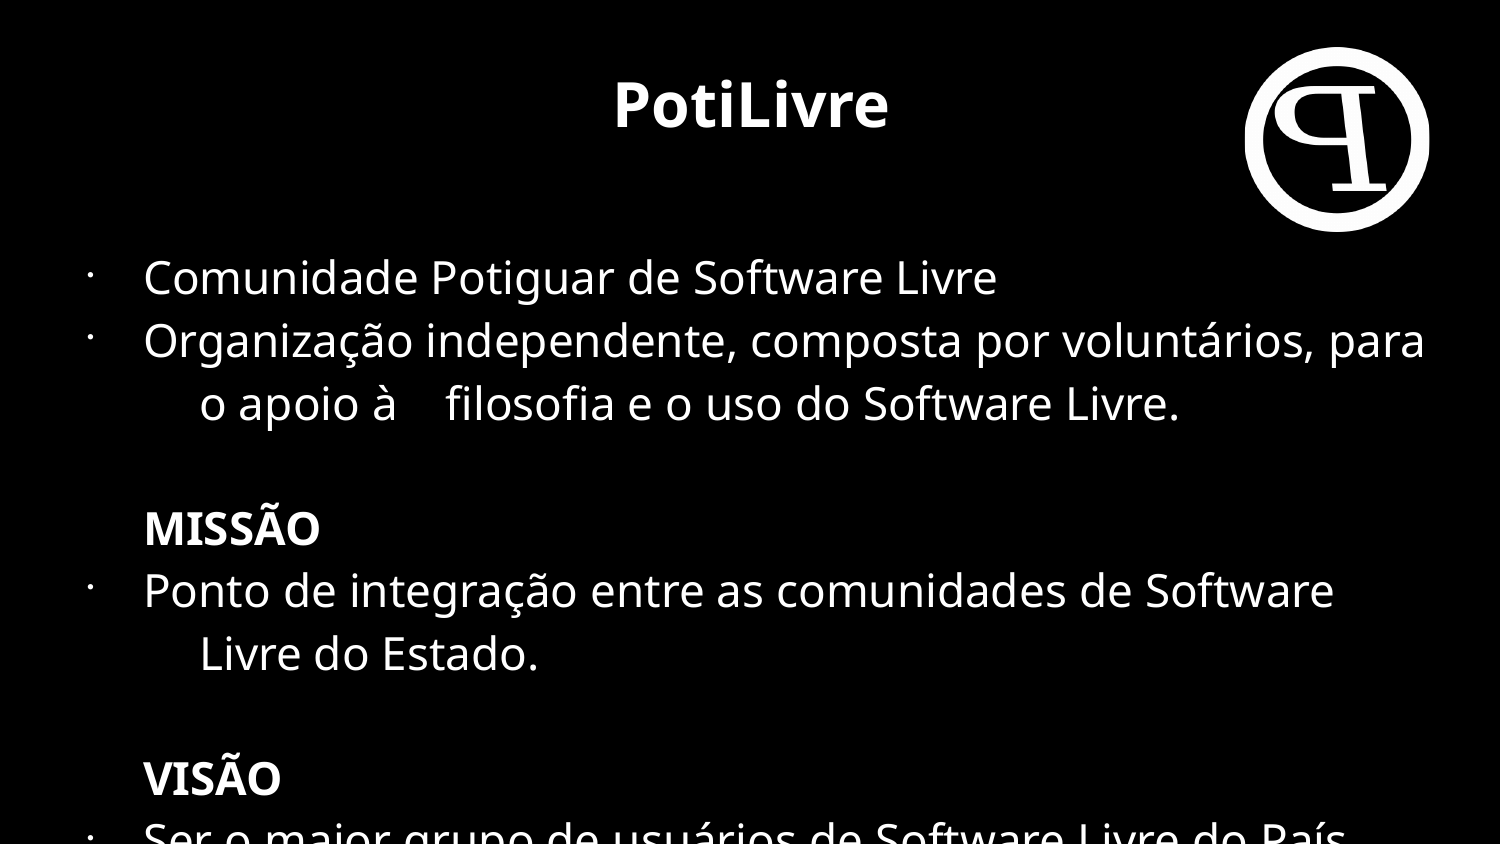

PotiLivre
Comunidade Potiguar de Software Livre
Organização independente, composta por voluntários, para o apoio à filosofia e o uso do Software Livre.
MISSÃO
Ponto de integração entre as comunidades de Software Livre do Estado.
VISÃO
Ser o maior grupo de usuários de Software Livre do País.